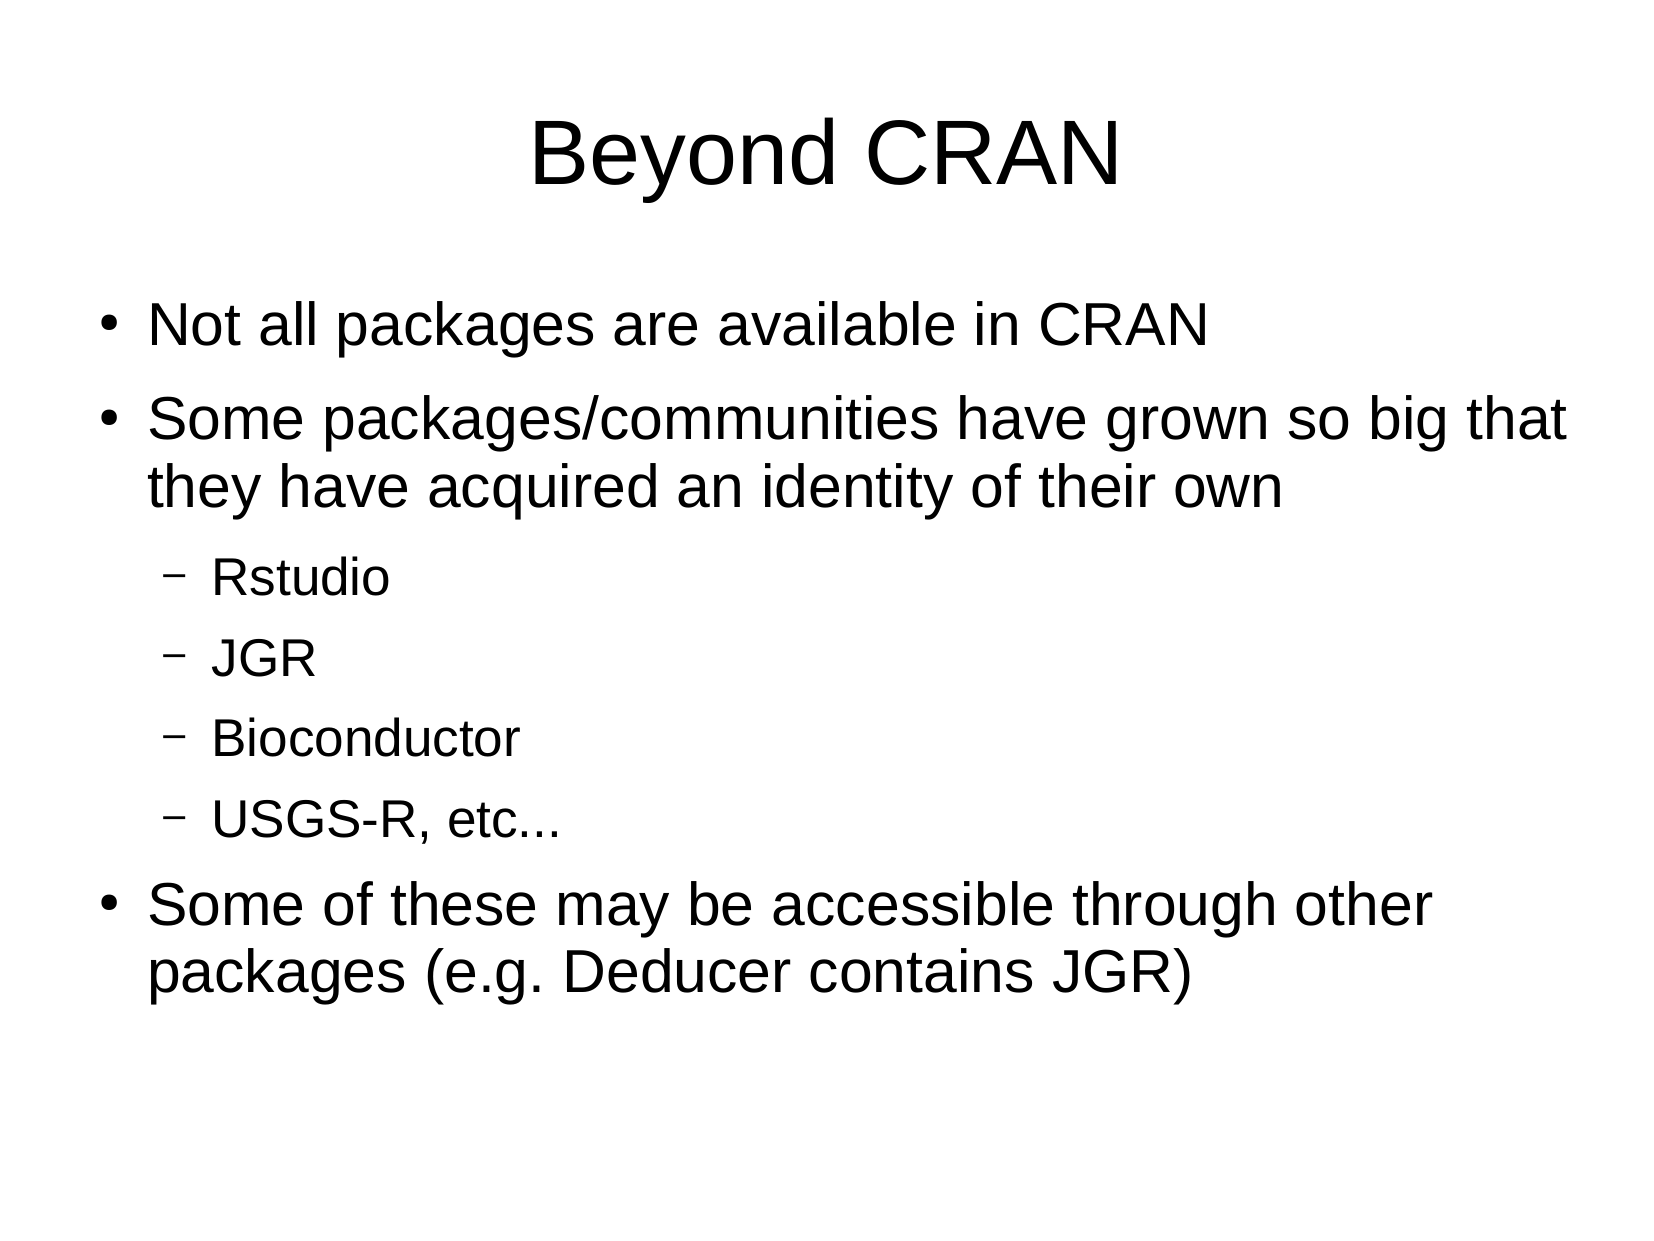

# Beyond CRAN
Not all packages are available in CRAN
Some packages/communities have grown so big that they have acquired an identity of their own
Rstudio
JGR
Bioconductor
USGS-R, etc...
Some of these may be accessible through other packages (e.g. Deducer contains JGR)